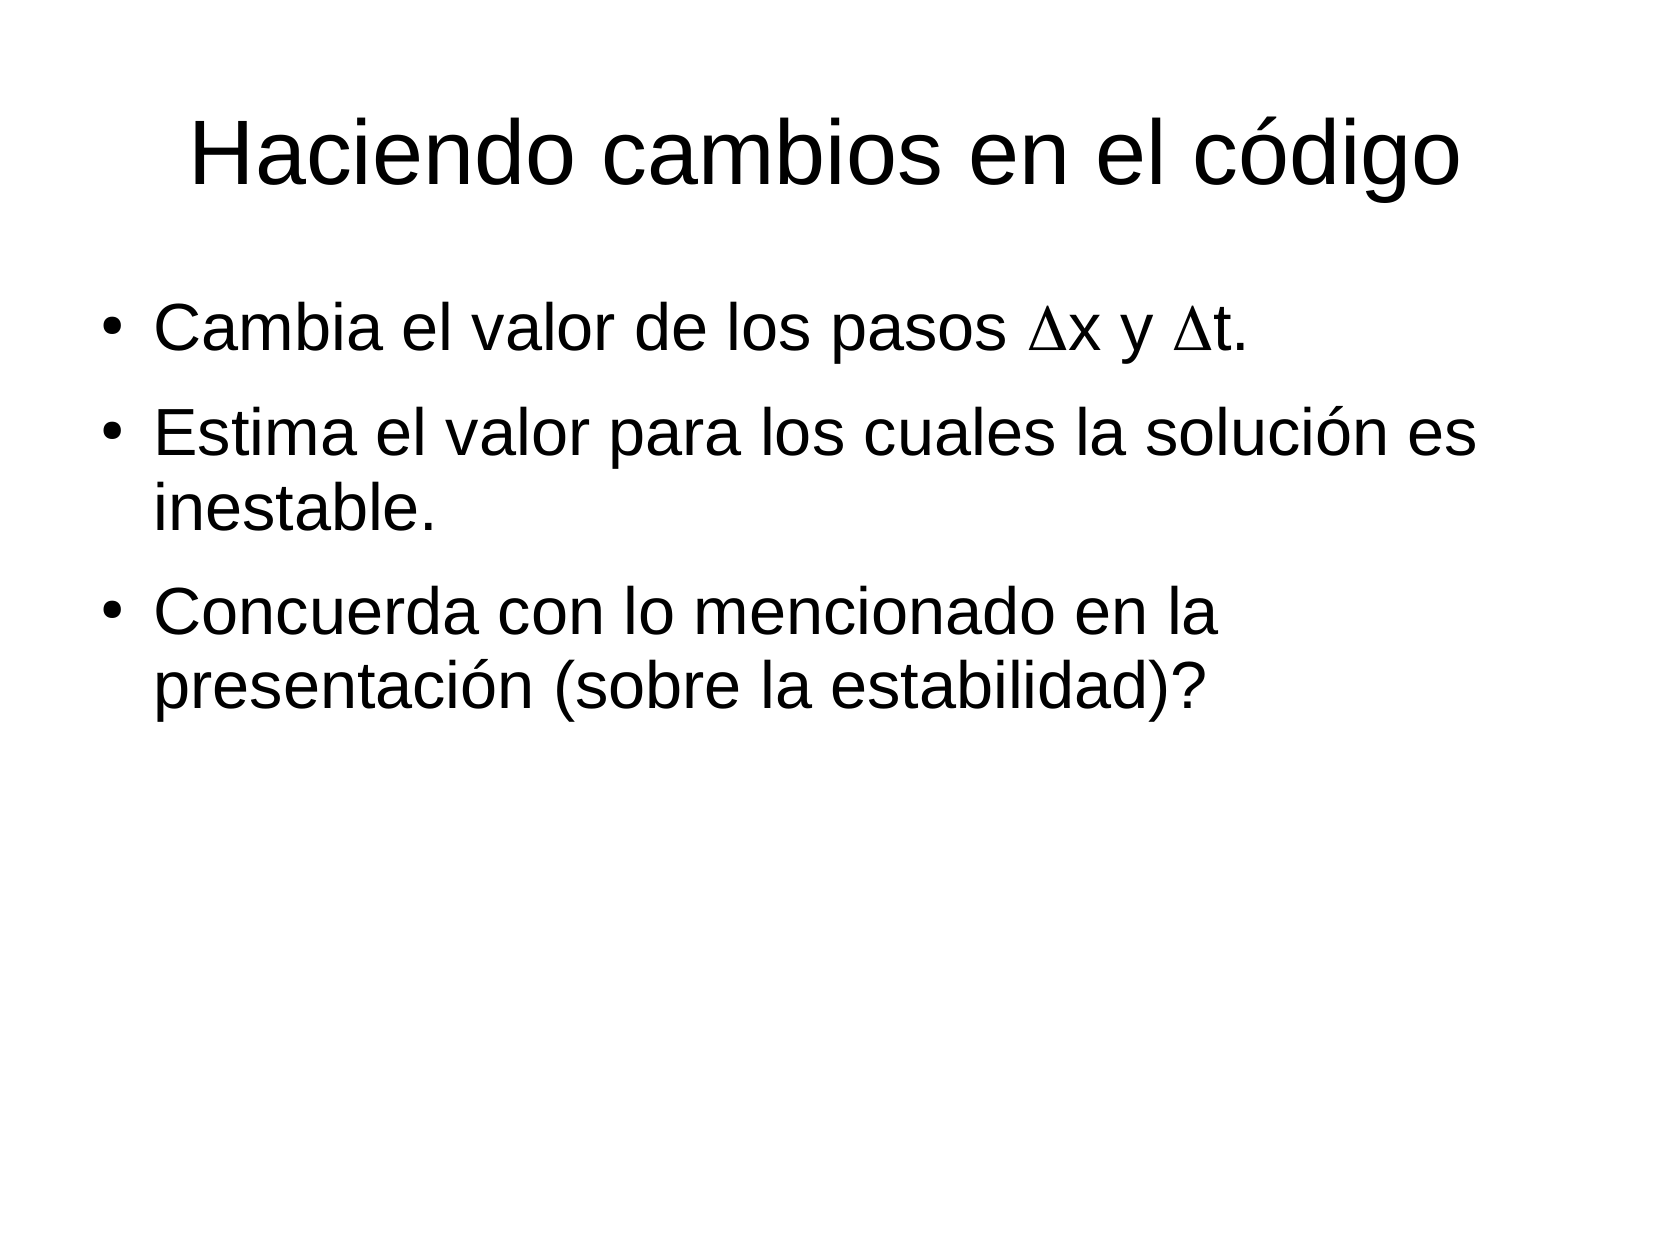

# Haciendo cambios en el código
Cambia el valor de los pasos Dx y Dt.
Estima el valor para los cuales la solución es inestable.
Concuerda con lo mencionado en la presentación (sobre la estabilidad)?